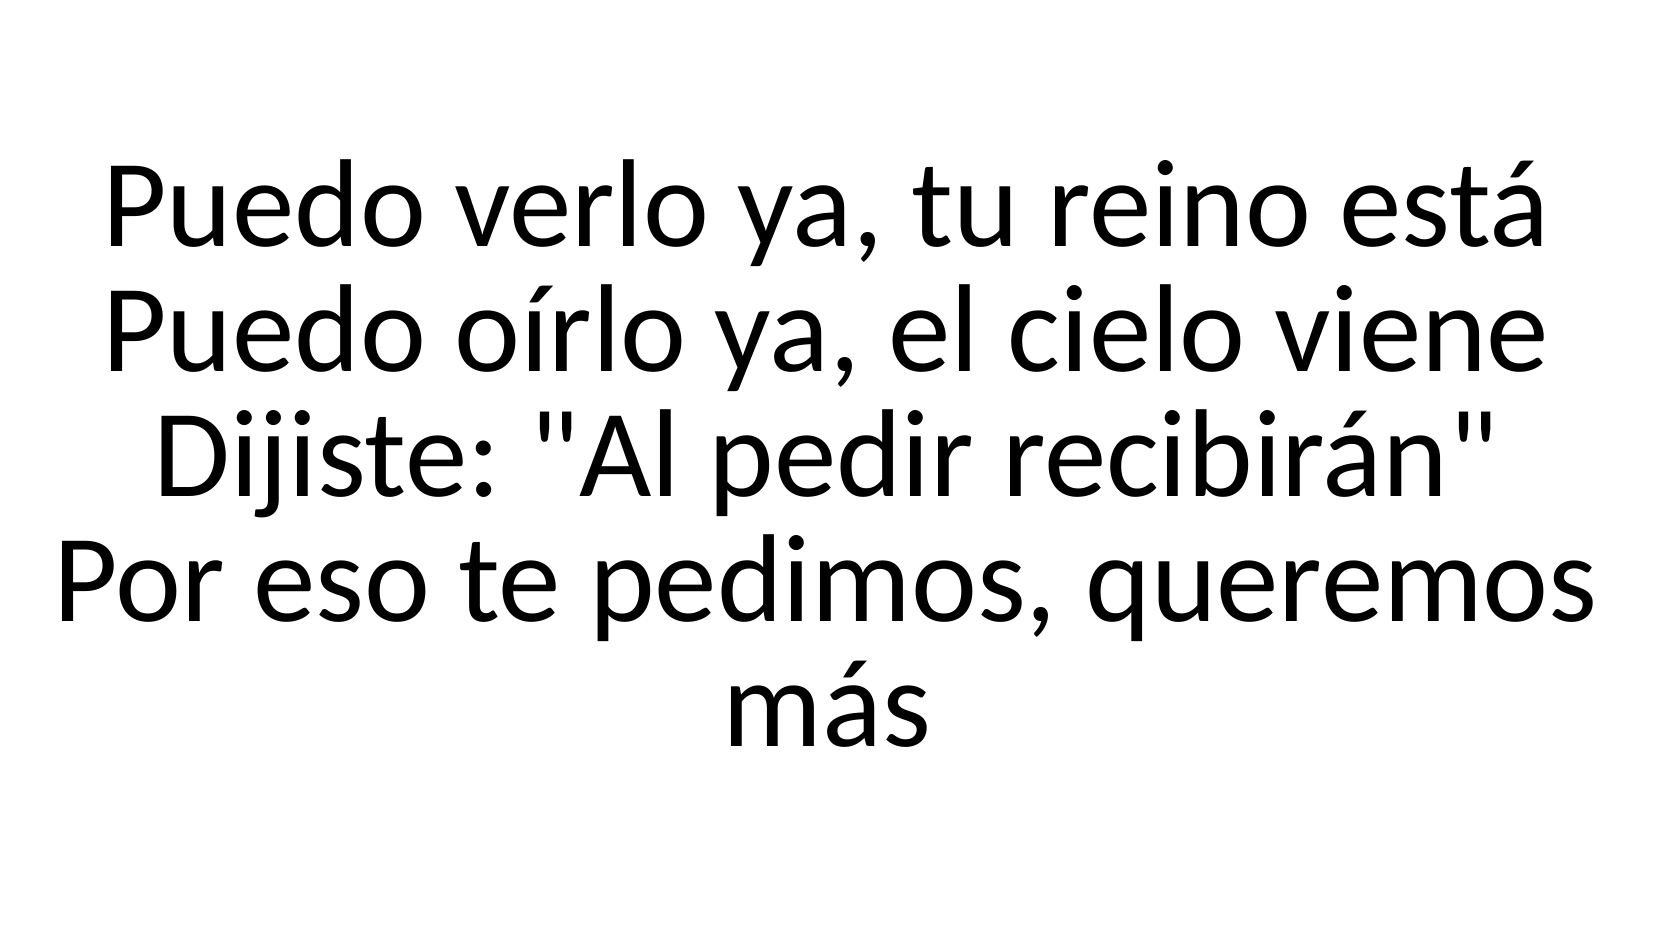

# Puedo verlo ya, tu reino está Puedo oírlo ya, el cielo viene Dijiste: "Al pedir recibirán" Por eso te pedimos, queremos más